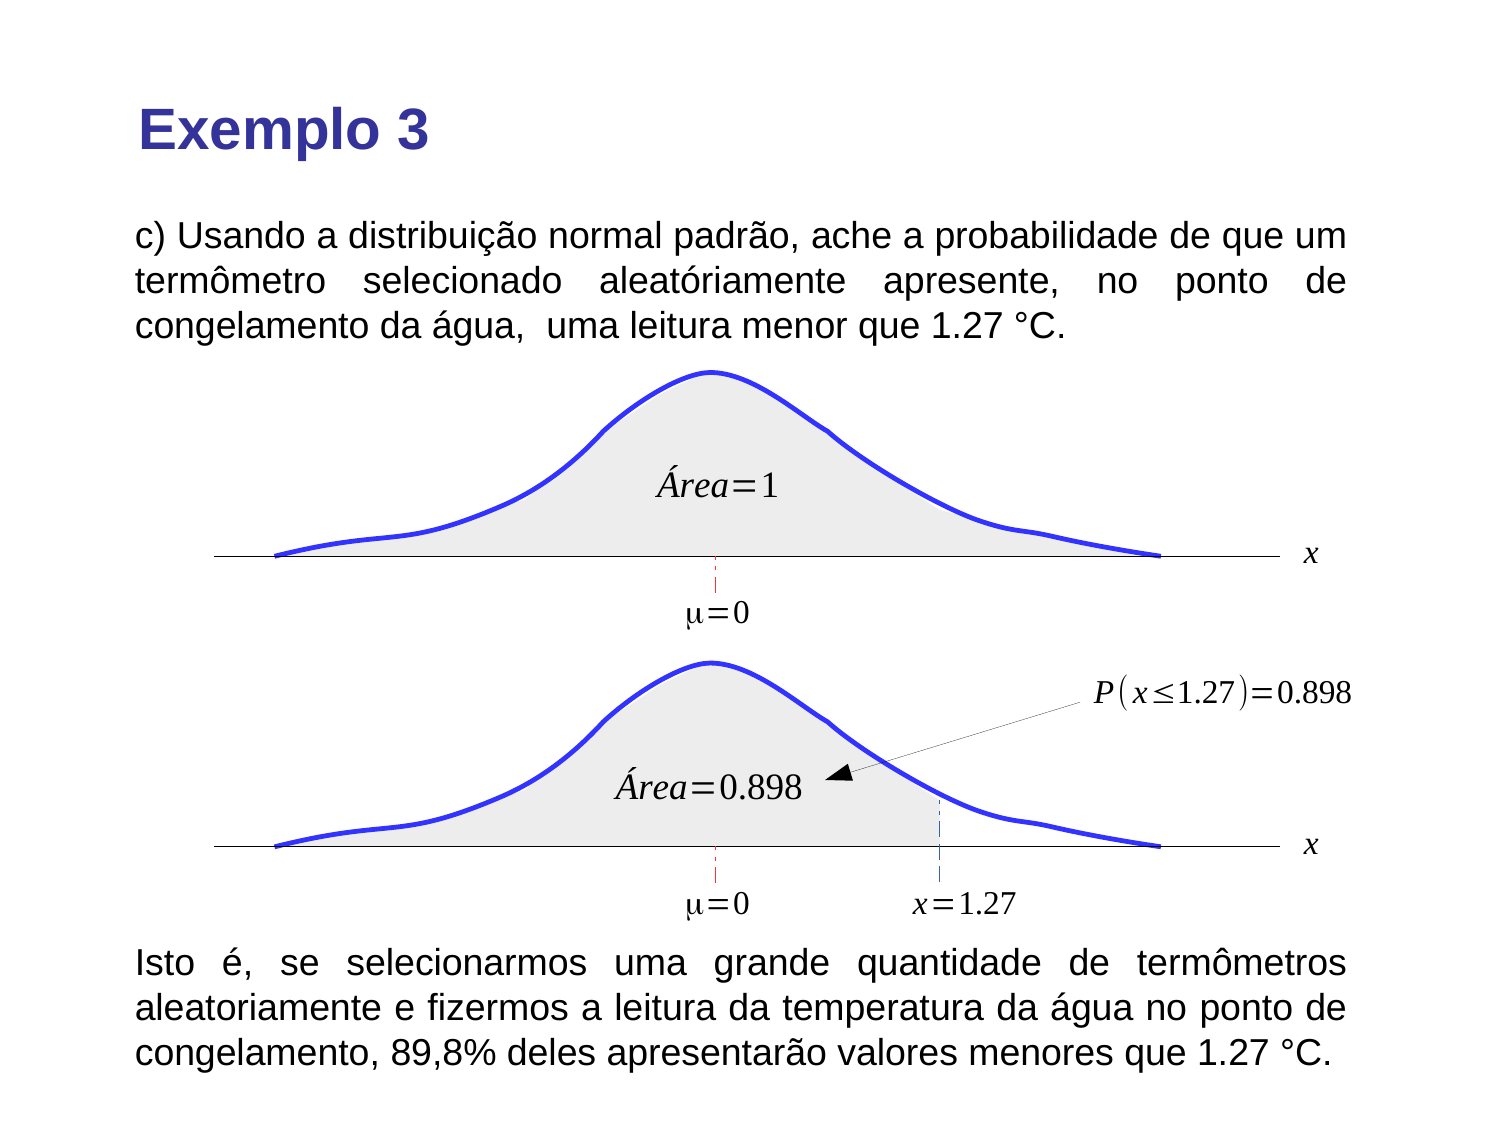

Exemplo 3
c) Usando a distribuição normal padrão, ache a probabilidade de que um termômetro selecionado aleatóriamente apresente, no ponto de congelamento da água, uma leitura menor que 1.27 °C.
Isto é, se selecionarmos uma grande quantidade de termômetros aleatoriamente e fizermos a leitura da temperatura da água no ponto de congelamento, 89,8% deles apresentarão valores menores que 1.27 °C.